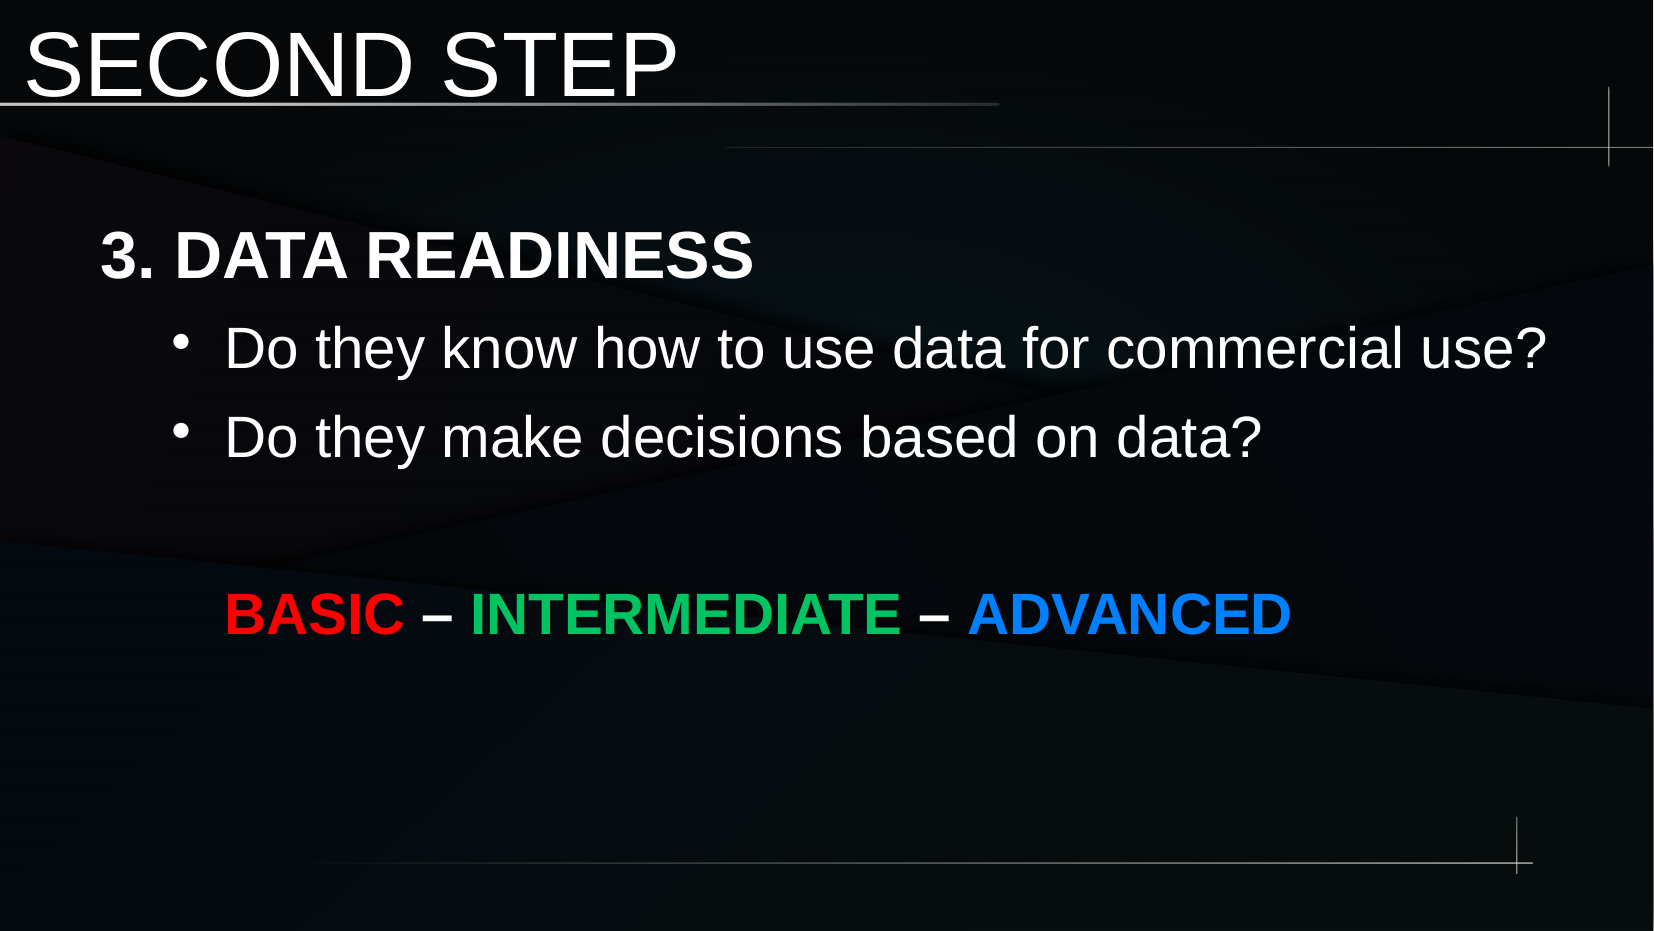

# SECOND STEP
 DATA READINESS
Do they know how to use data for commercial use?
Do they make decisions based on data?
BASIC – INTERMEDIATE – ADVANCED